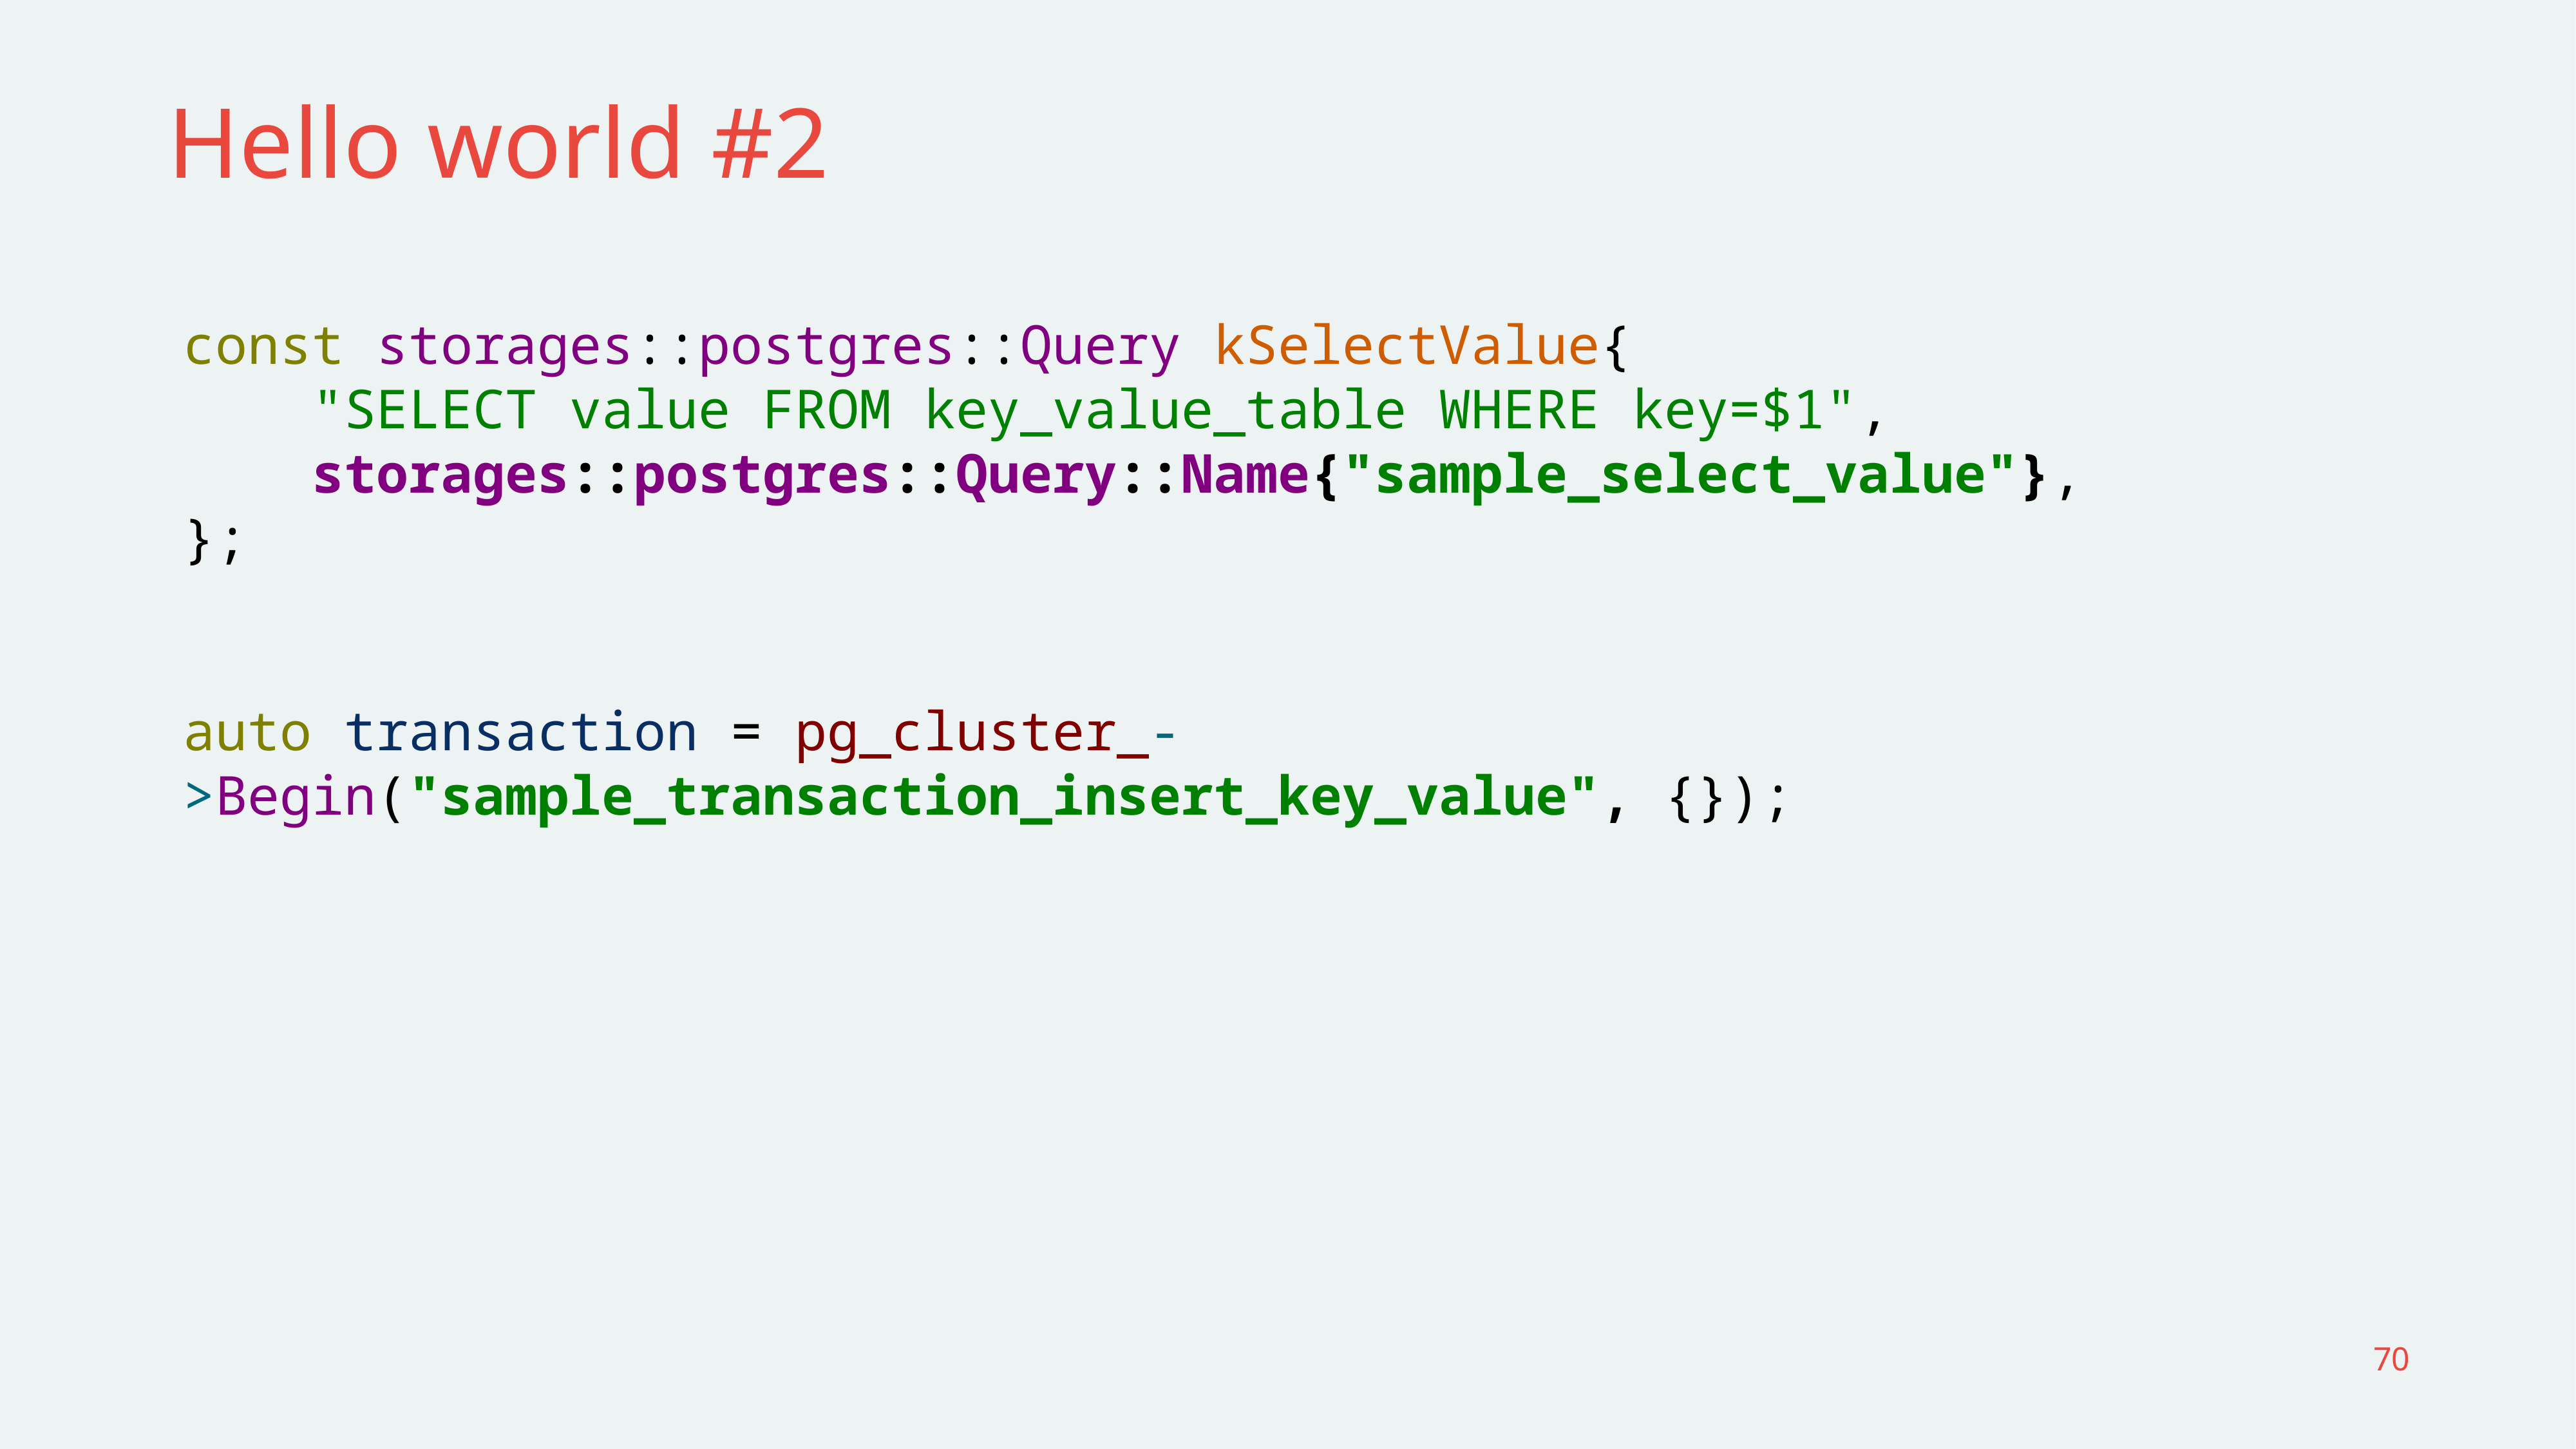

# Hello world #2
const storages::postgres::Query kSelectValue{
 "SELECT value FROM key_value_table WHERE key=$1",
 storages::postgres::Query::Name{"sample_select_value"},
};
auto transaction = pg_cluster_->Begin("sample_transaction_insert_key_value", {});